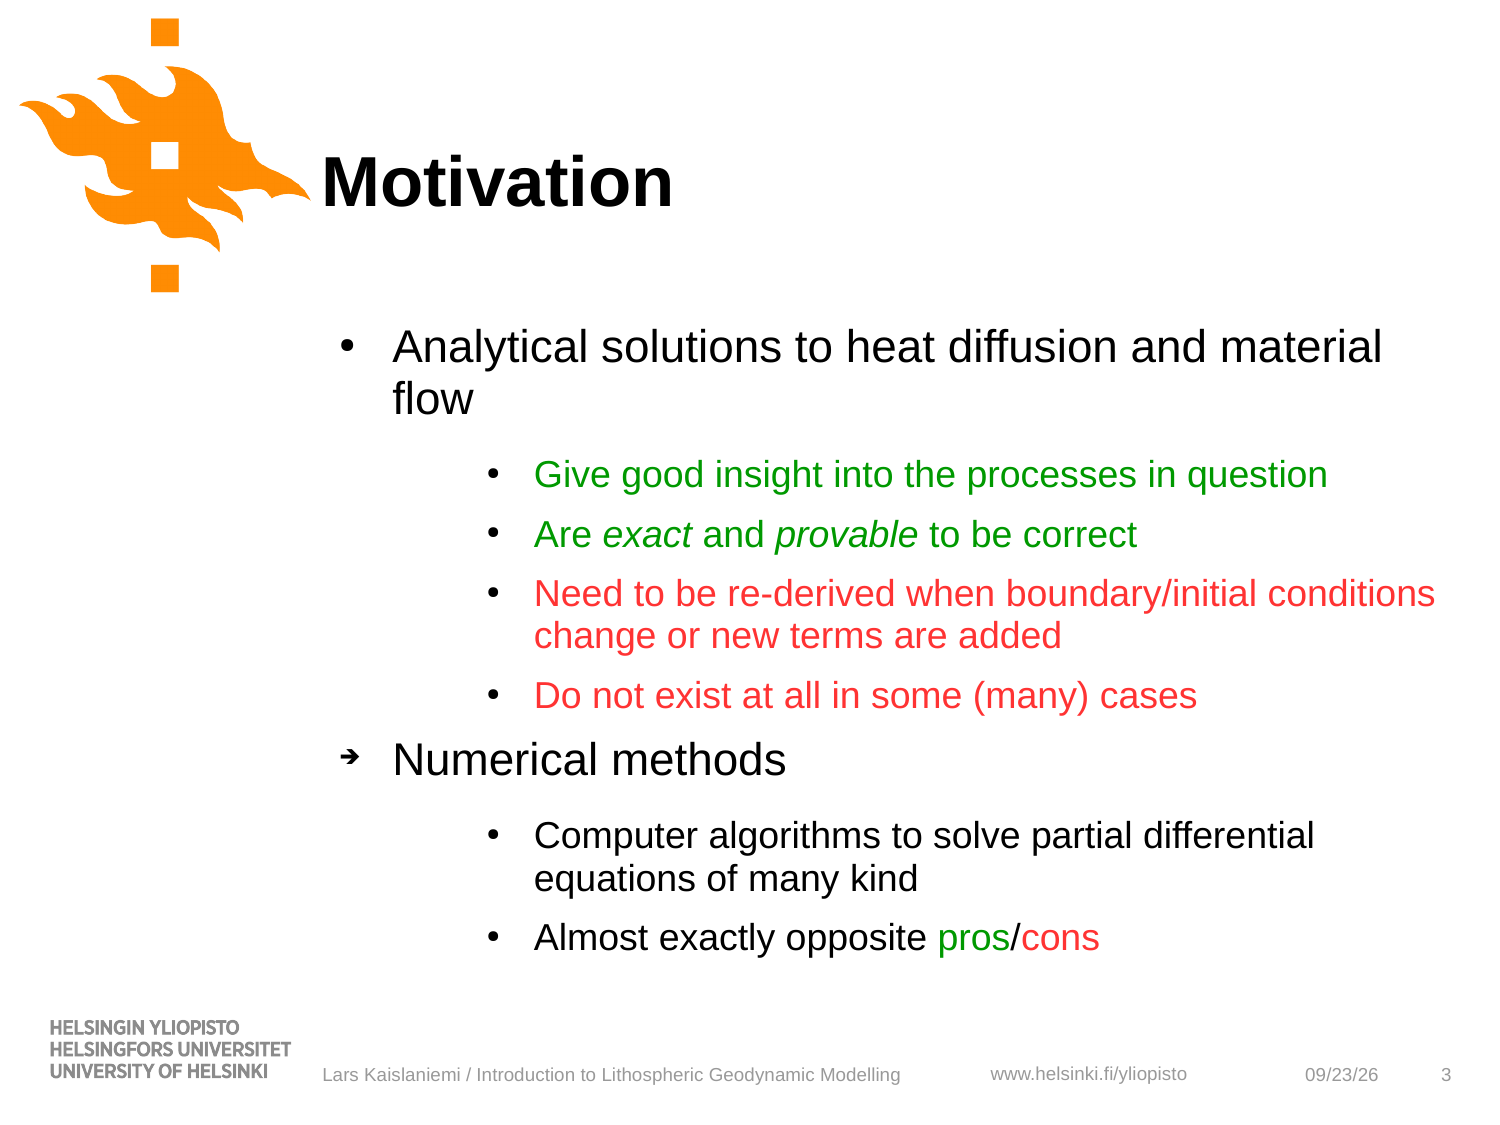

# Motivation
Analytical solutions to heat diffusion and material flow
Give good insight into the processes in question
Are exact and provable to be correct
Need to be re-derived when boundary/initial conditions change or new terms are added
Do not exist at all in some (many) cases
Numerical methods
Computer algorithms to solve partial differential equations of many kind
Almost exactly opposite pros/cons
Lars Kaislaniemi / Introduction to Lithospheric Geodynamic Modelling
3